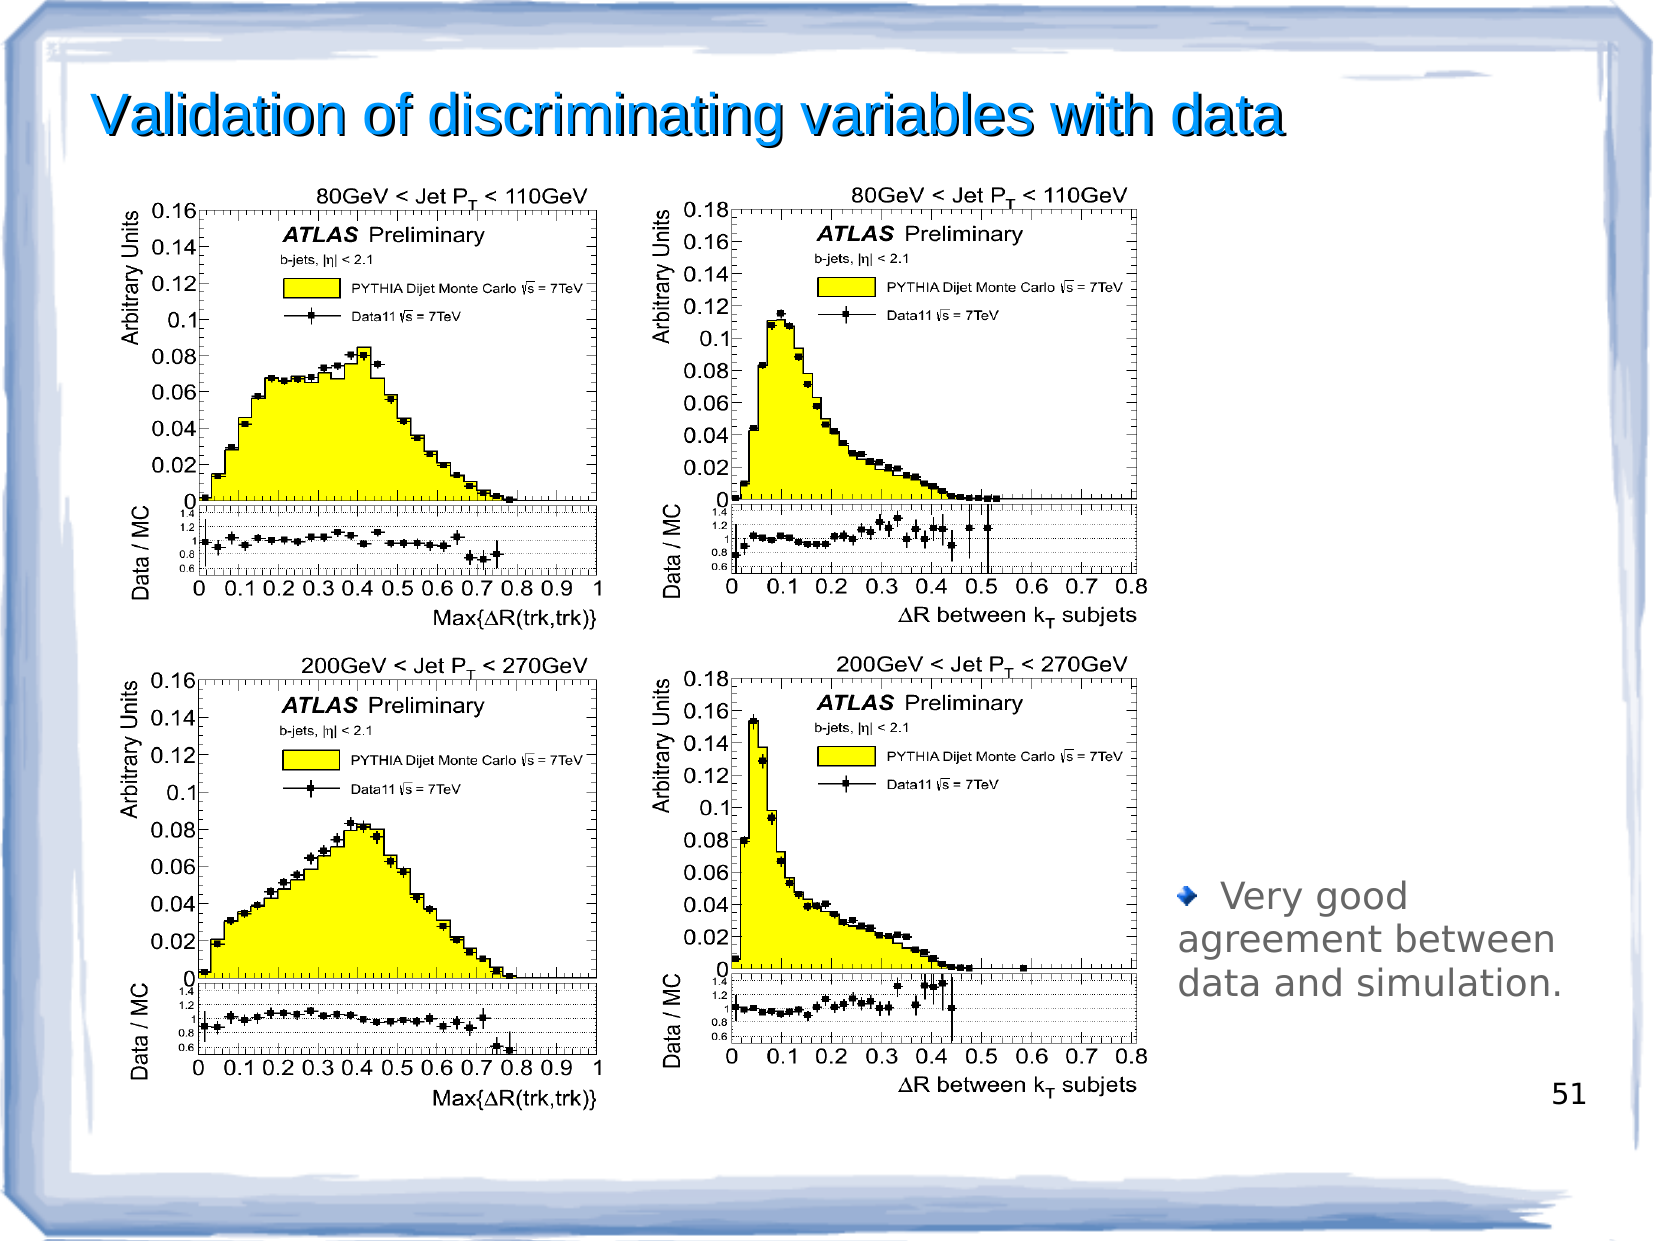

# Validation of discriminating variables with data
 Very good agreement between data and simulation.
51